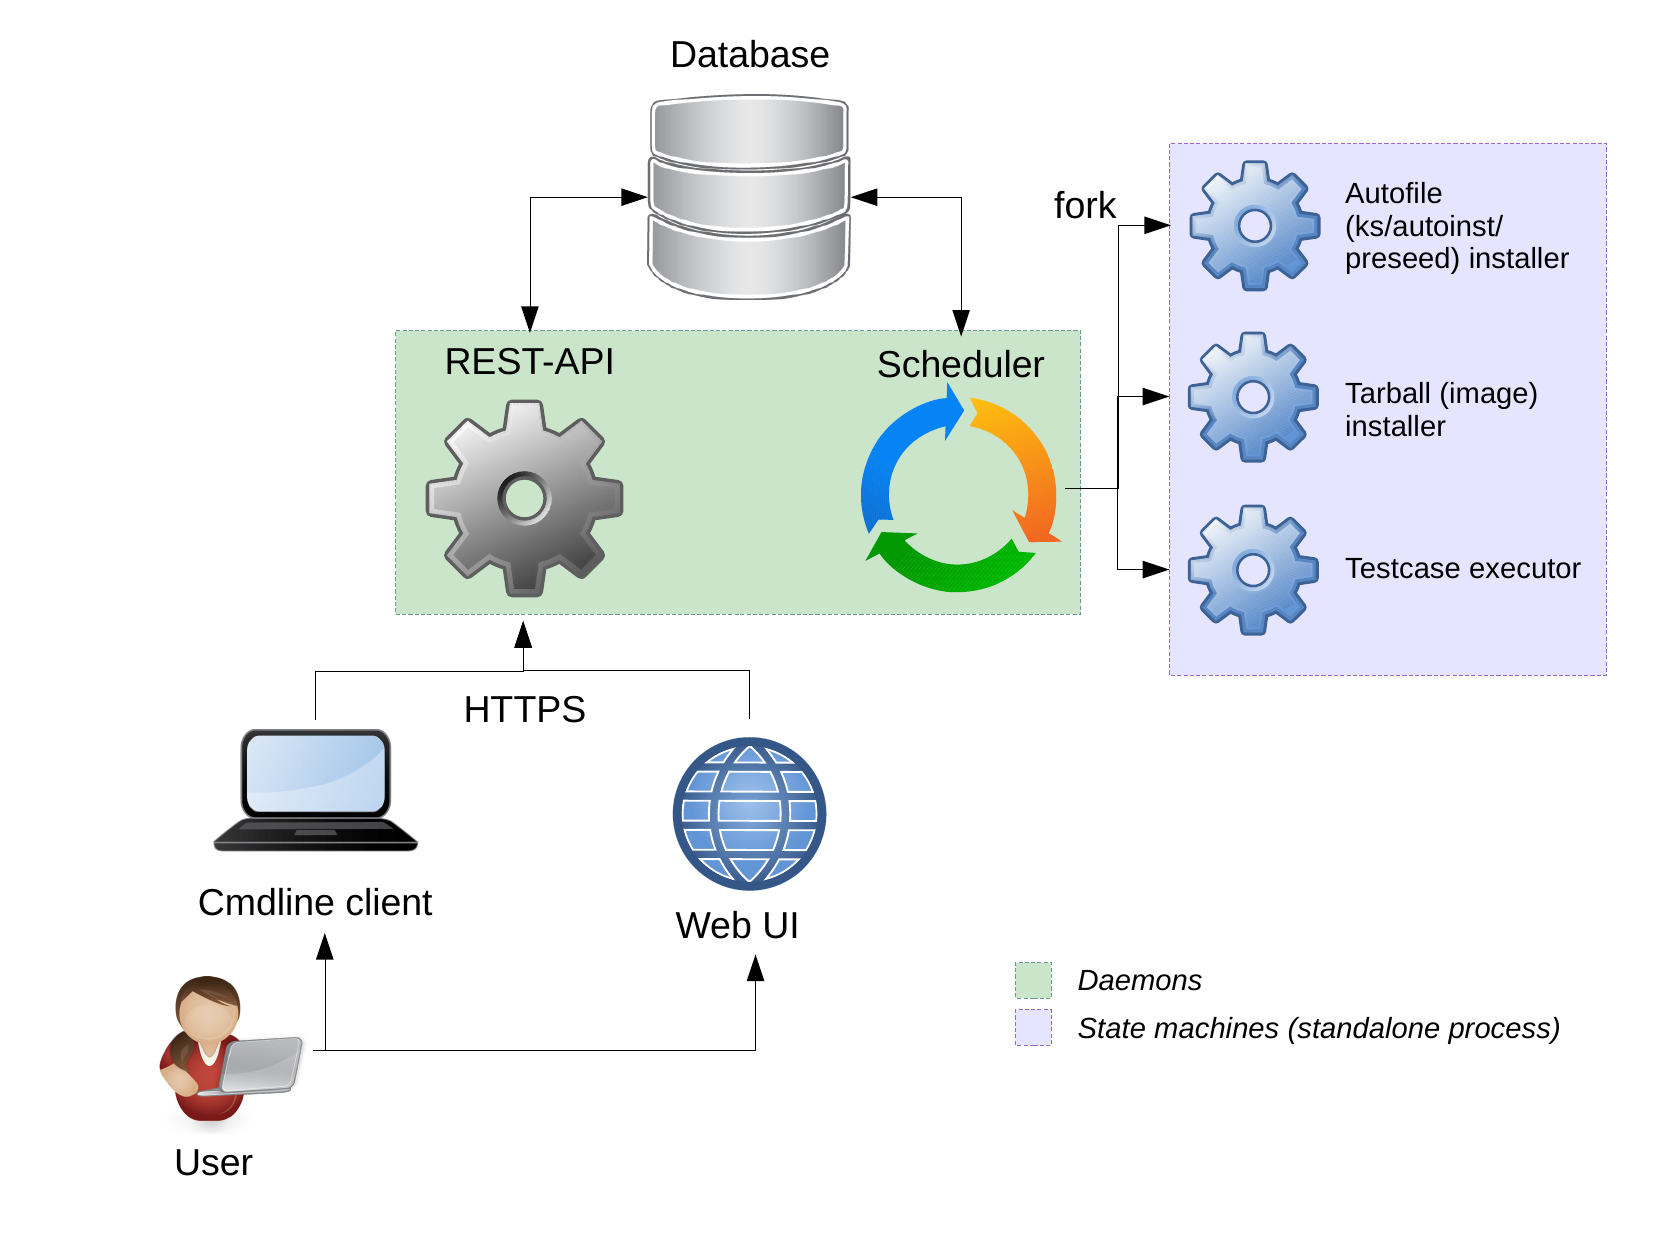

Database
Autofile (ks/autoinst/
preseed) installer
fork
REST-API
Scheduler
Tarball (image) installer
Testcase executor
HTTPS
Cmdline client
Web UI
Daemons
State machines (standalone process)
User